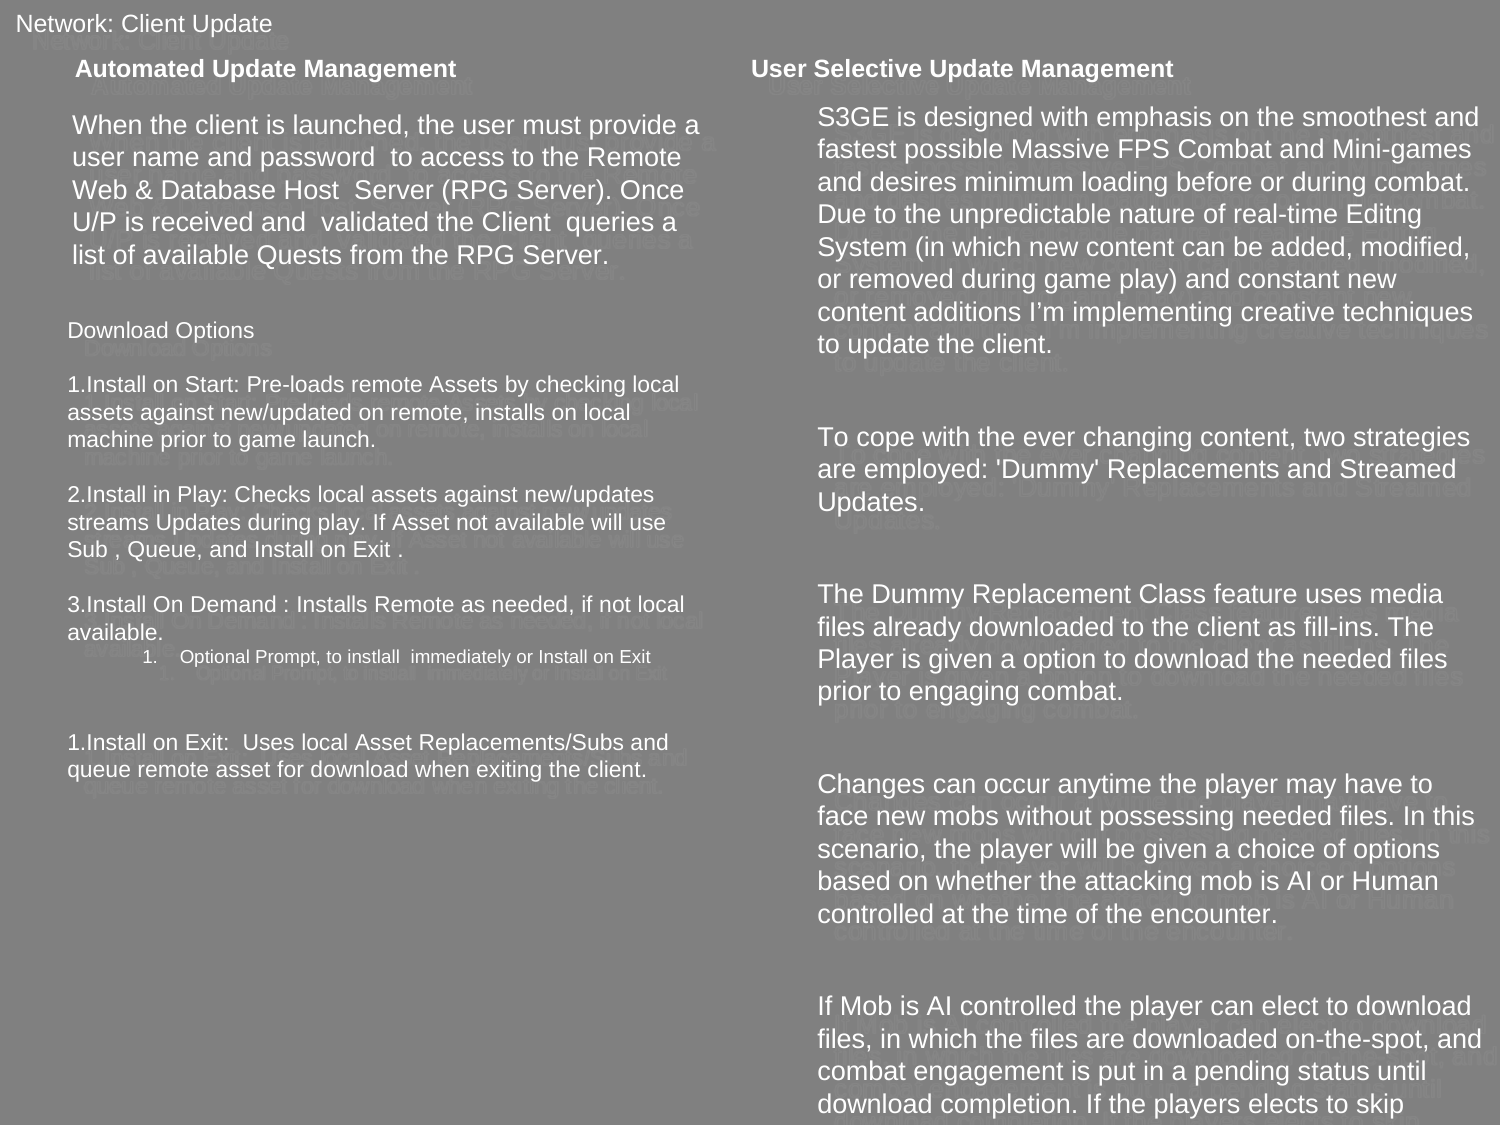

Network: Client Update
Automated Update Management
User Selective Update Management
S3GE is designed with emphasis on the smoothest and fastest possible Massive FPS Combat and Mini-games and desires minimum loading before or during combat. Due to the unpredictable nature of real-time Editng System (in which new content can be added, modified, or removed during game play) and constant new content additions I’m implementing creative techniques to update the client.
To cope with the ever changing content, two strategies are employed: 'Dummy' Replacements and Streamed Updates.
The Dummy Replacement Class feature uses media files already downloaded to the client as fill-ins. The Player is given a option to download the needed files prior to engaging combat.
Changes can occur anytime the player may have to face new mobs without possessing needed files. In this scenario, the player will be given a choice of options based on whether the attacking mob is AI or Human controlled at the time of the encounter.
If Mob is AI controlled the player can elect to download files, in which the files are downloaded on-the-spot, and combat engagement is put in a pending status until download completion. If the players elects to skip download, they are offered to Flee or Engage (a replacement). If the player flees the needed files are queued for streaming download and engagement with such mob will be put in pending status automatically until download is completed.
If Mob is Human controlled the player is only offered to Flee or Engage (a replacement) in which if the player flees the needed files are queued for streaming download and engagement with such mob will be put in pending status automatically until download is completed.
Both situations can influence a Party Combat formation, thus all party members must be notified if a players has to ‘Sit Out’ (download) upon combat engagement.
When the client is launched, the user must provide a user name and password to access to the Remote Web & Database Host Server (RPG Server). Once U/P is received and validated the Client queries a list of available Quests from the RPG Server.
Download Options
Install on Start: Pre-loads remote Assets by checking local assets against new/updated on remote, installs on local machine prior to game launch.
Install in Play: Checks local assets against new/updates streams Updates during play. If Asset not available will use Sub , Queue, and Install on Exit .
Install On Demand : Installs Remote as needed, if not local available.
Optional Prompt, to instlall immediately or Install on Exit
Install on Exit: Uses local Asset Replacements/Subs and queue remote asset for download when exiting the client.
Create Asset
Cannot use Asset until Resource is Cached
If Resource Cached
Else If Resource Stored Locally
Start Load
Else If Resource Store Remotely
Start Download
EndIf